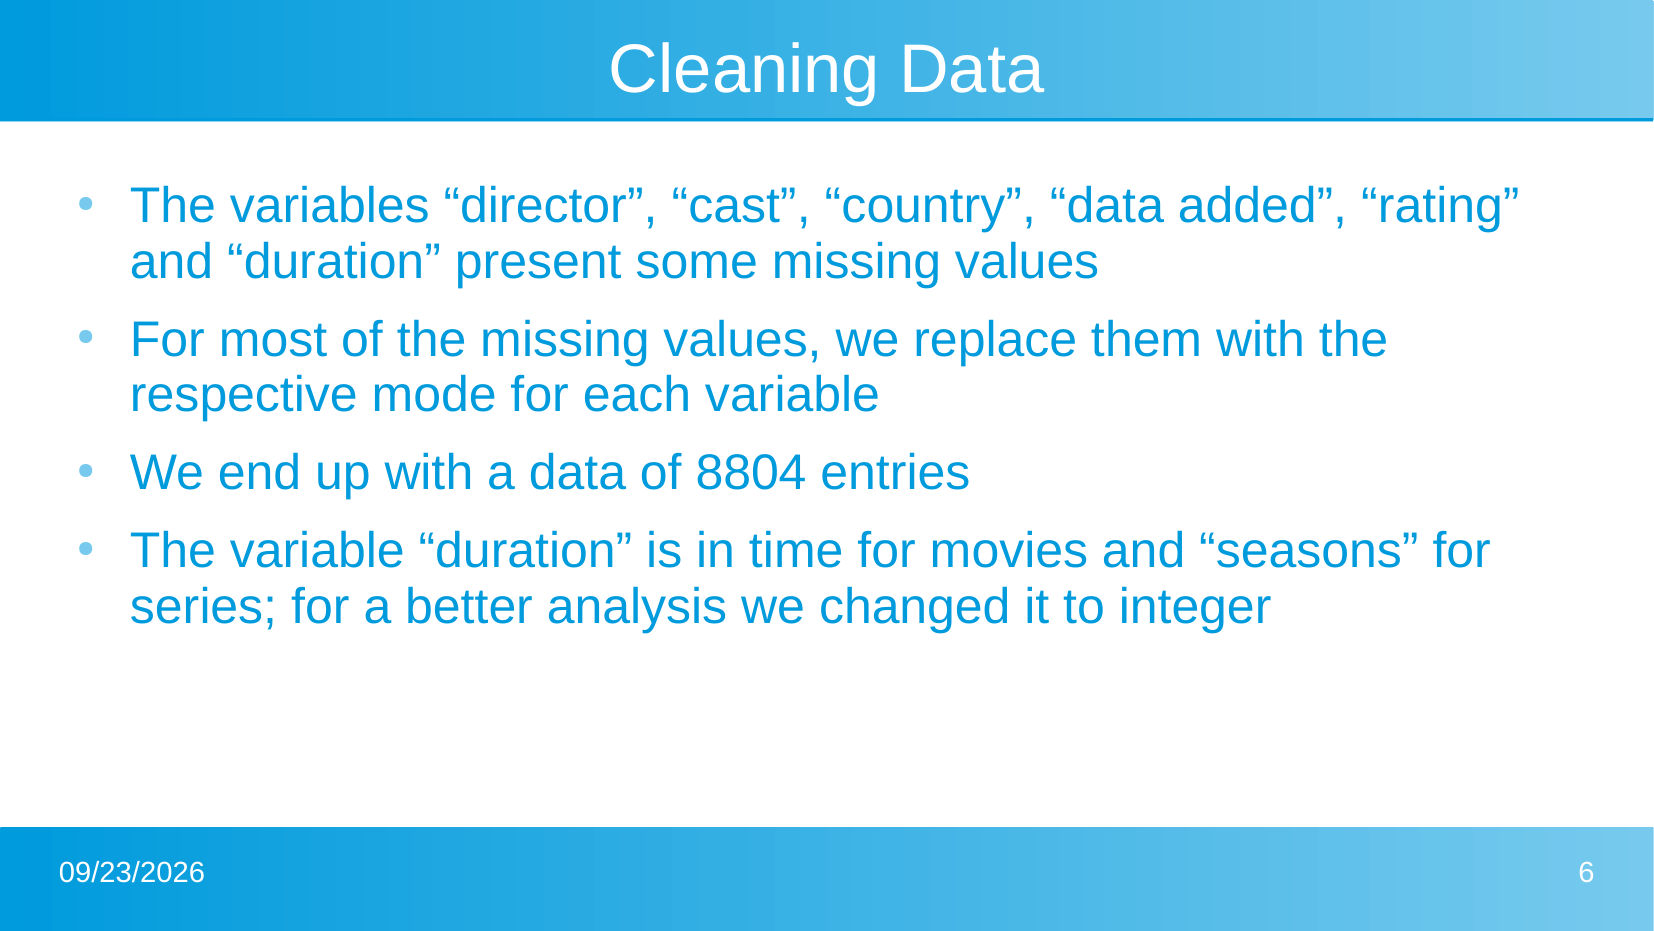

# Cleaning Data
The variables “director”, “cast”, “country”, “data added”, “rating” and “duration” present some missing values
For most of the missing values, we replace them with the respective mode for each variable
We end up with a data of 8804 entries
The variable “duration” is in time for movies and “seasons” for series; for a better analysis we changed it to integer
6